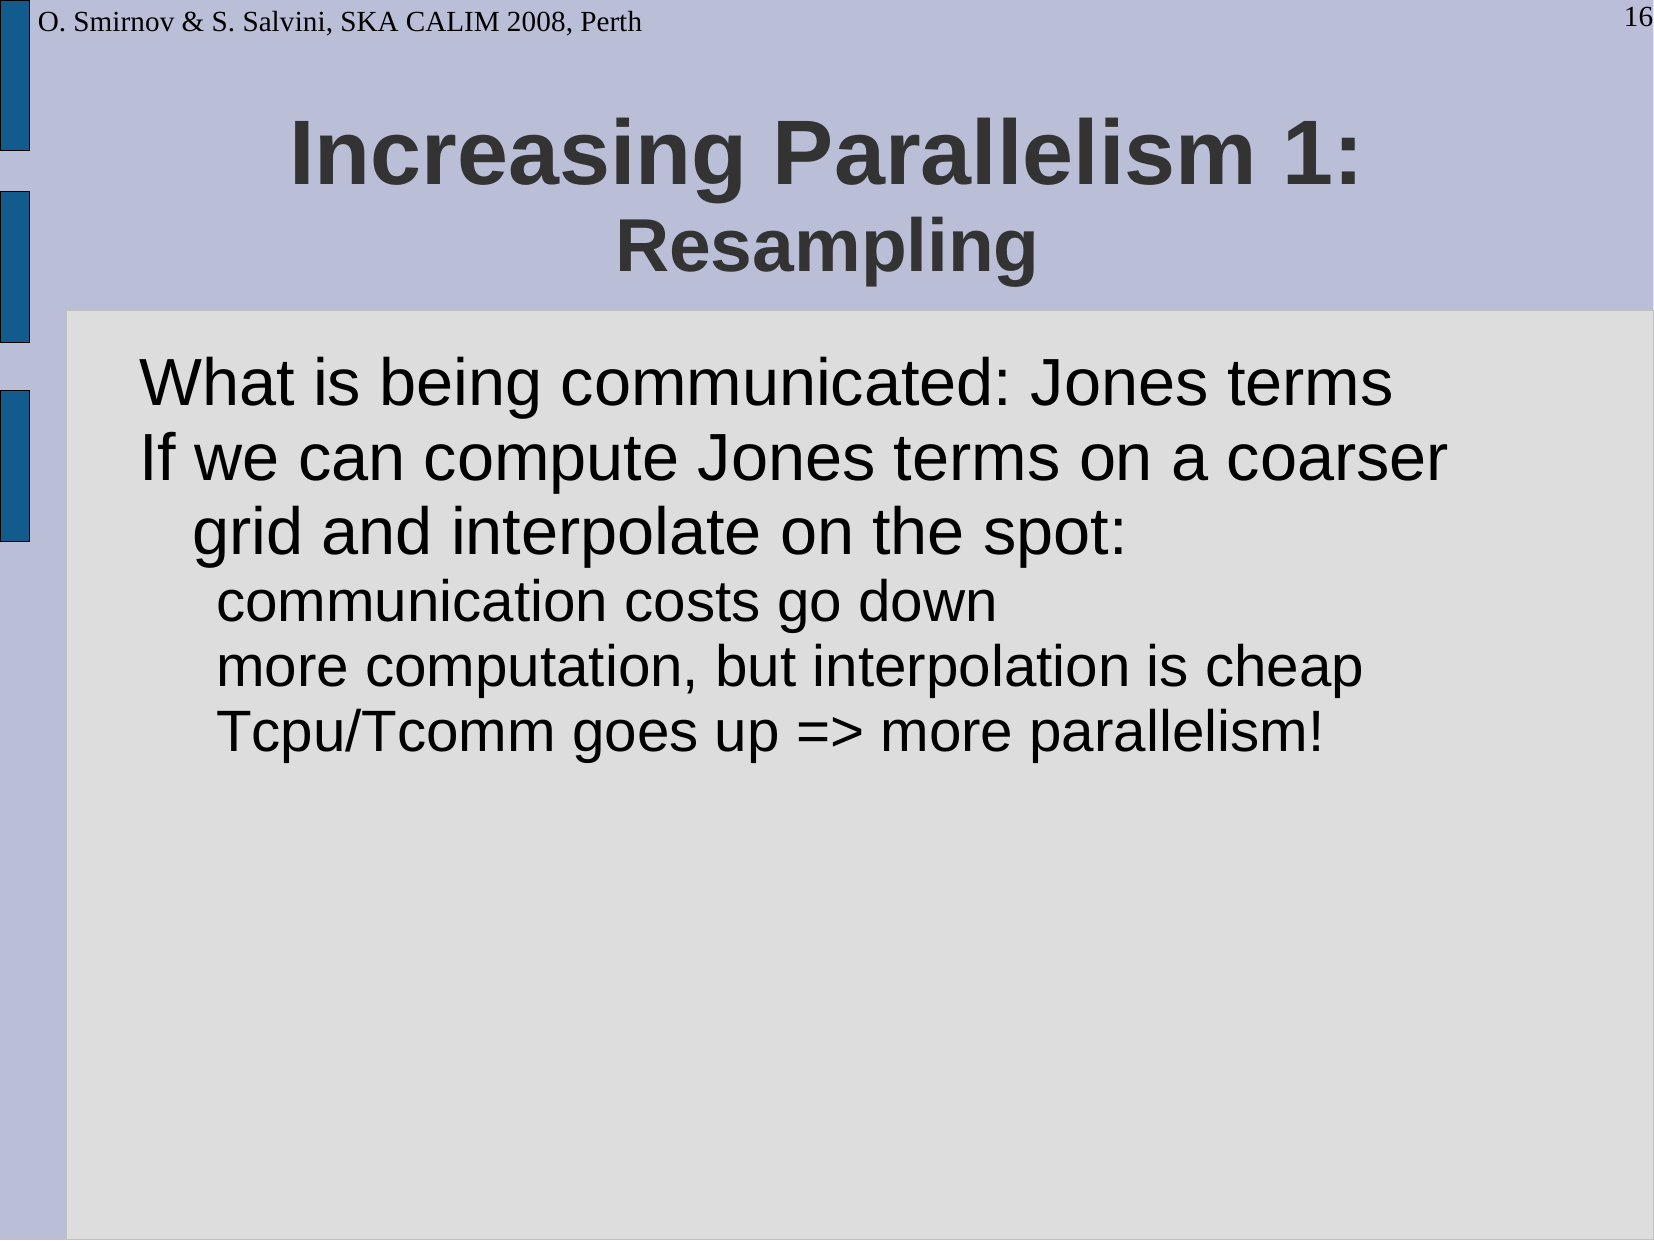

16
O. Smirnov & S. Salvini, SKA CALIM 2008, Perth
# Increasing Parallelism 1: Resampling
What is being communicated: Jones terms
If we can compute Jones terms on a coarser grid and interpolate on the spot:
communication costs go down
more computation, but interpolation is cheap
Tcpu/Tcomm goes up => more parallelism!